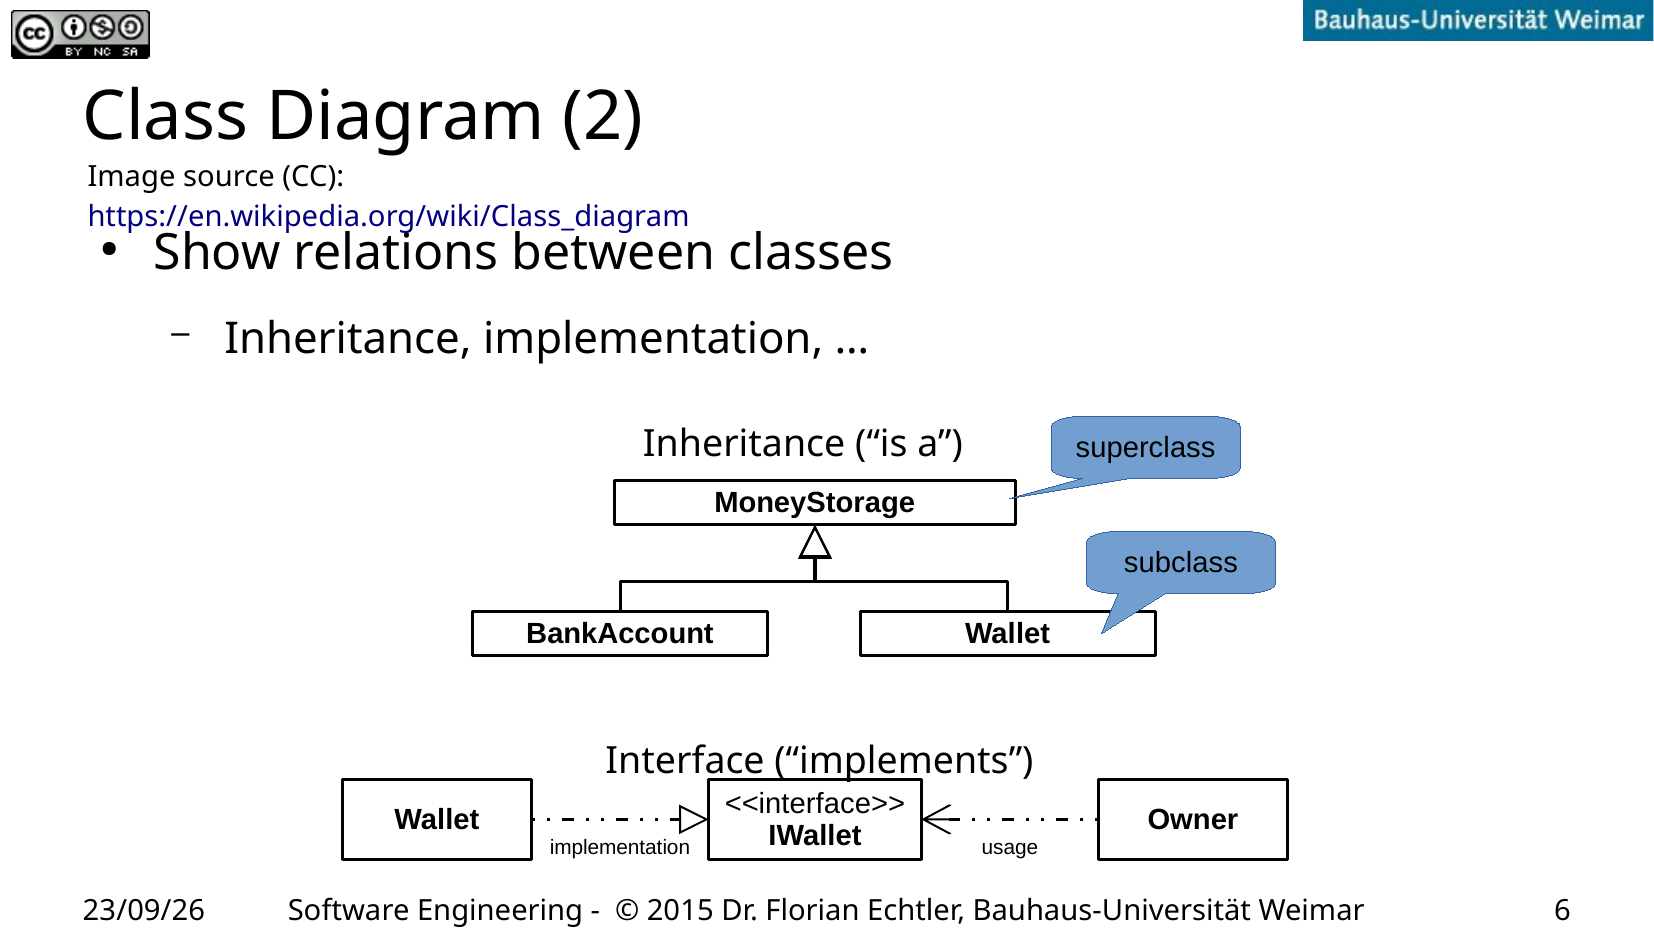

# Class Diagram (2)
Image source (CC): https://en.wikipedia.org/wiki/Class_diagram
Show relations between classes
Inheritance, implementation, …
Inheritance (“is a”)
superclass
MoneyStorage
subclass
Wallet
BankAccount
Interface (“implements”)
Wallet
<<interface>>
IWallet
Owner
Software Engineering - © 2015 Dr. Florian Echtler, Bauhaus-Universität Weimar
6